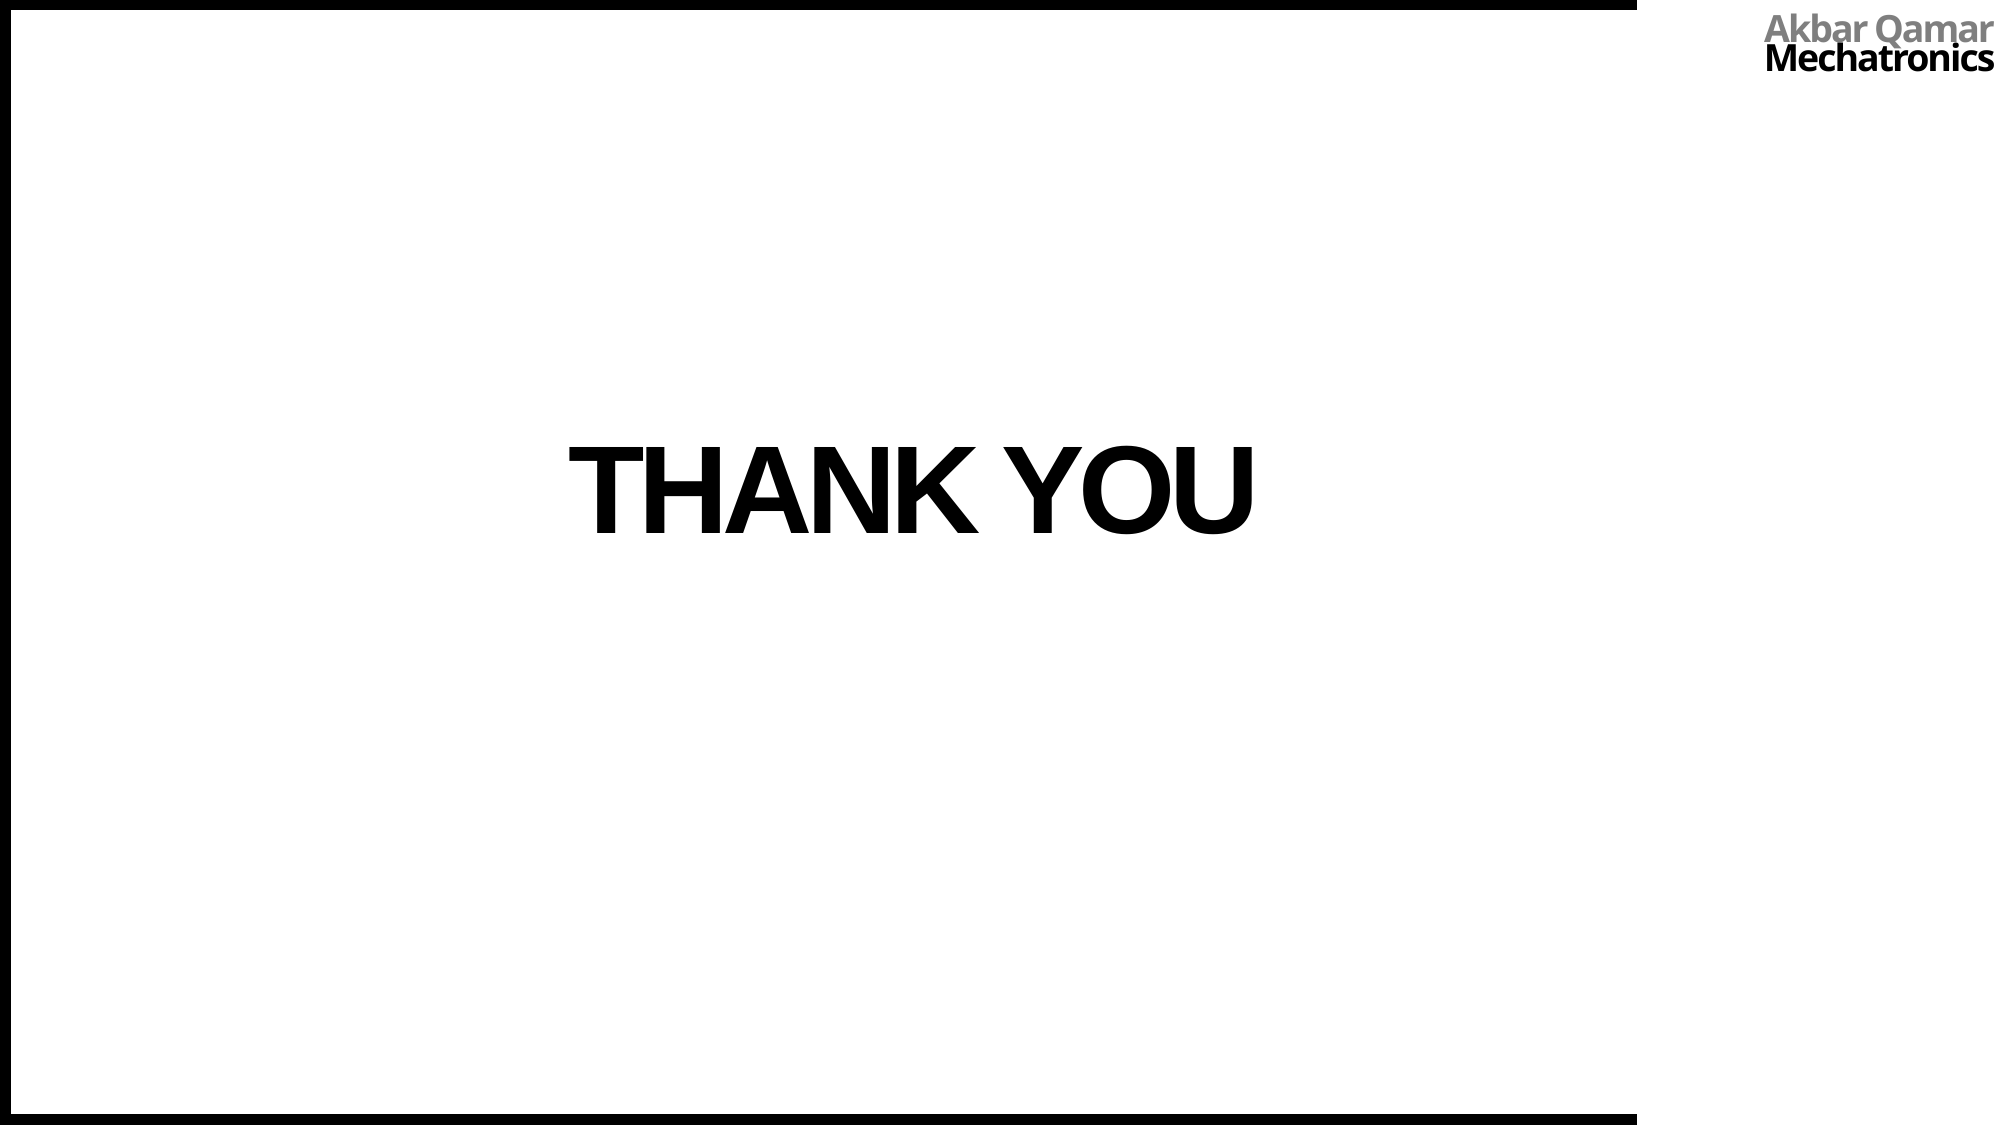

Akbar Qamar
Mechatronics
WOODGROVE BANK
# THANK YOU